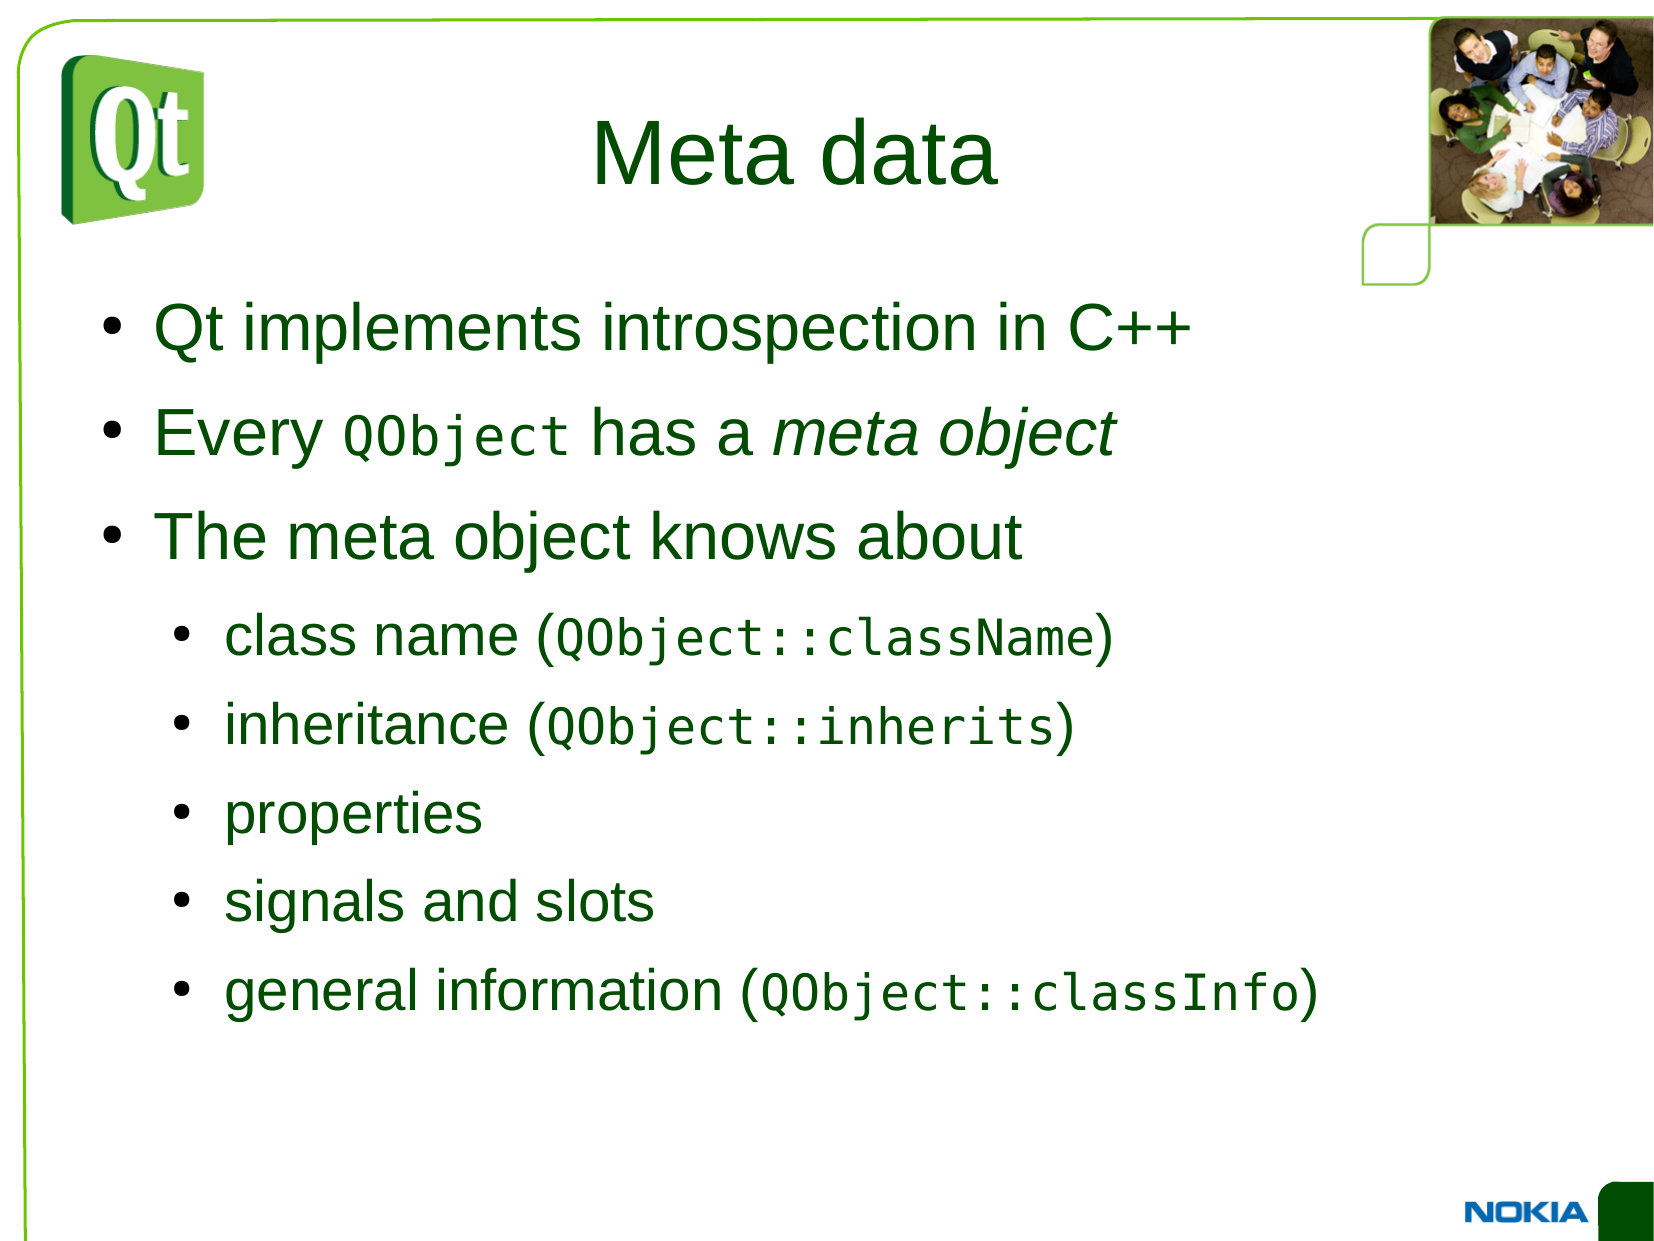

# Meta data
Qt implements introspection in C++
Every QObject has a meta object
The meta object knows about
class name (QObject::className)
inheritance (QObject::inherits)
properties
signals and slots
general information (QObject::classInfo)